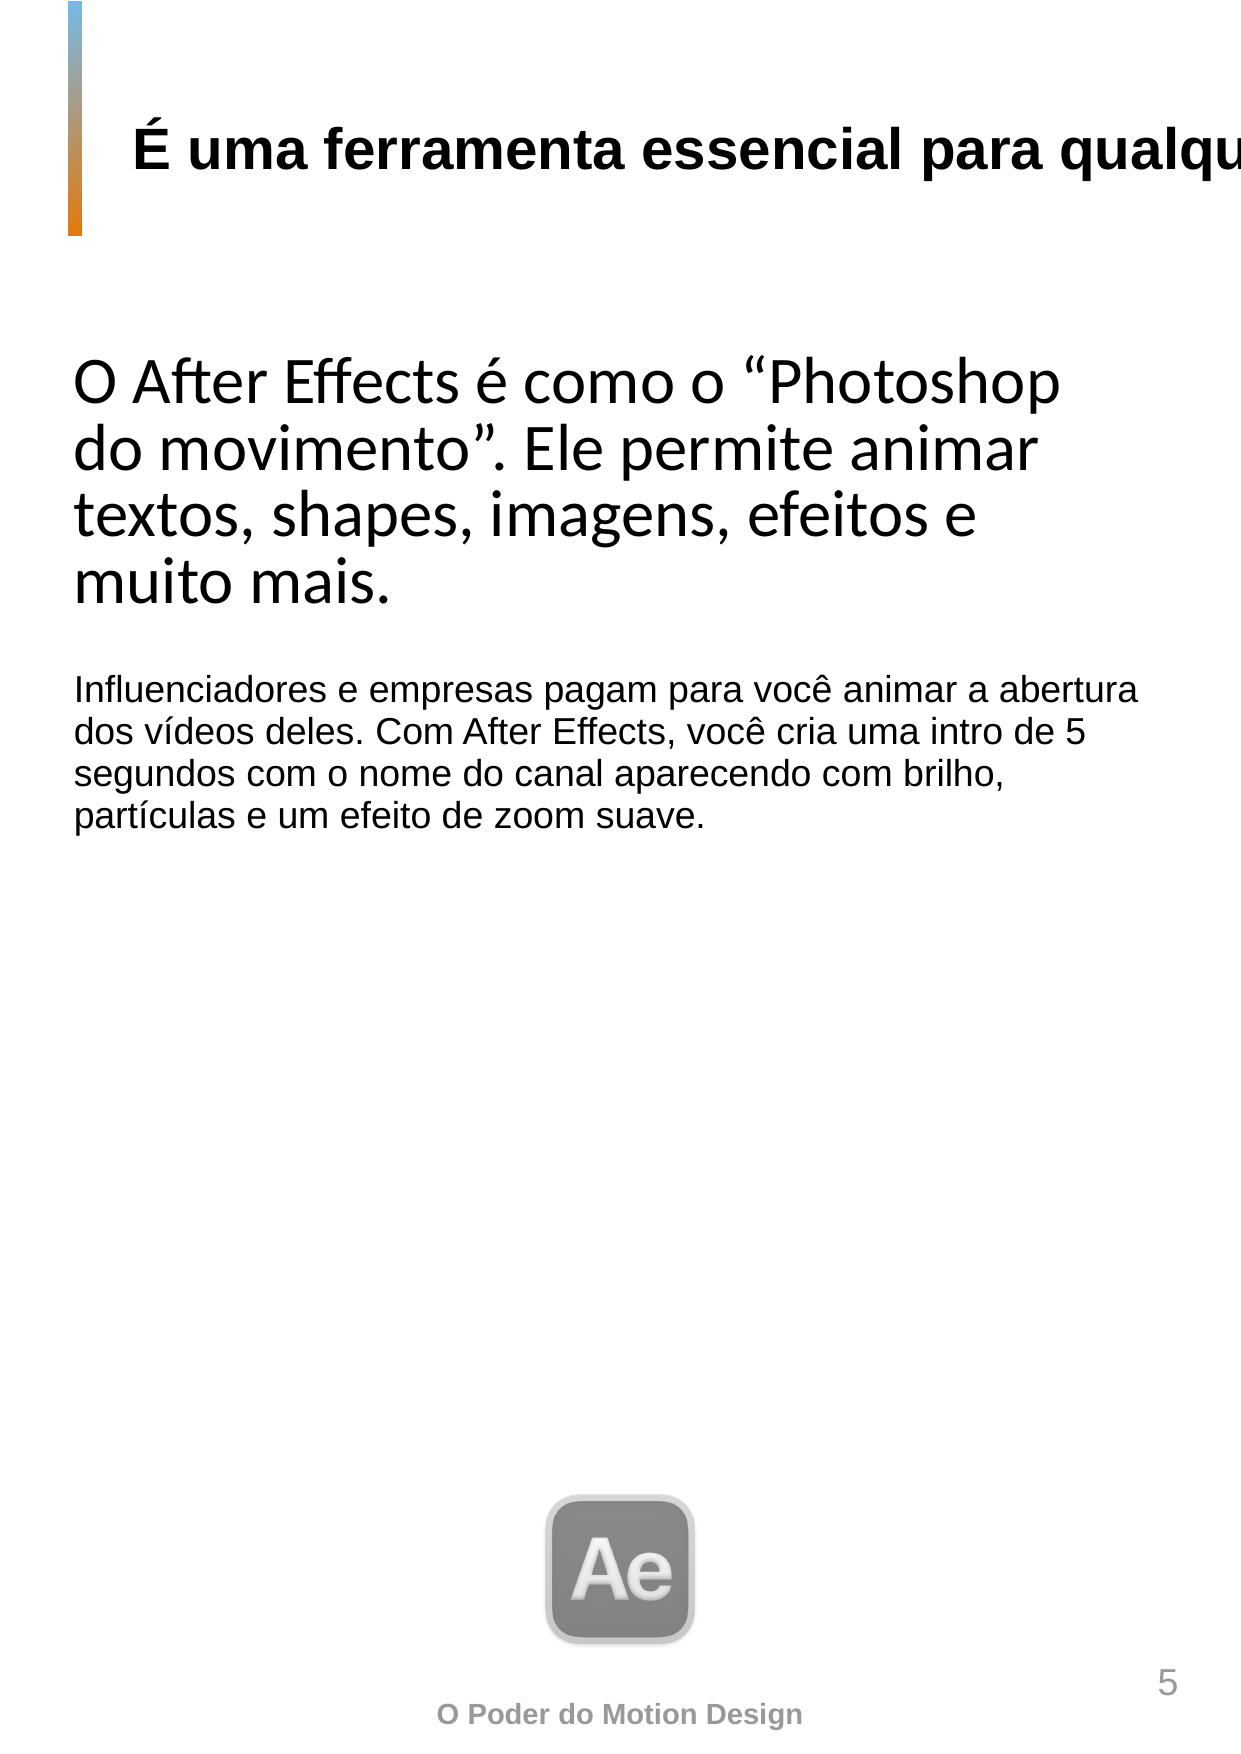

É uma ferramenta essencial para qualquer motion designer.
O After Effects é como o “Photoshop do movimento”. Ele permite animar textos, shapes, imagens, efeitos e muito mais.
Influenciadores e empresas pagam para você animar a abertura dos vídeos deles. Com After Effects, você cria uma intro de 5 segundos com o nome do canal aparecendo com brilho, partículas e um efeito de zoom suave.
5
O Poder do Motion Design